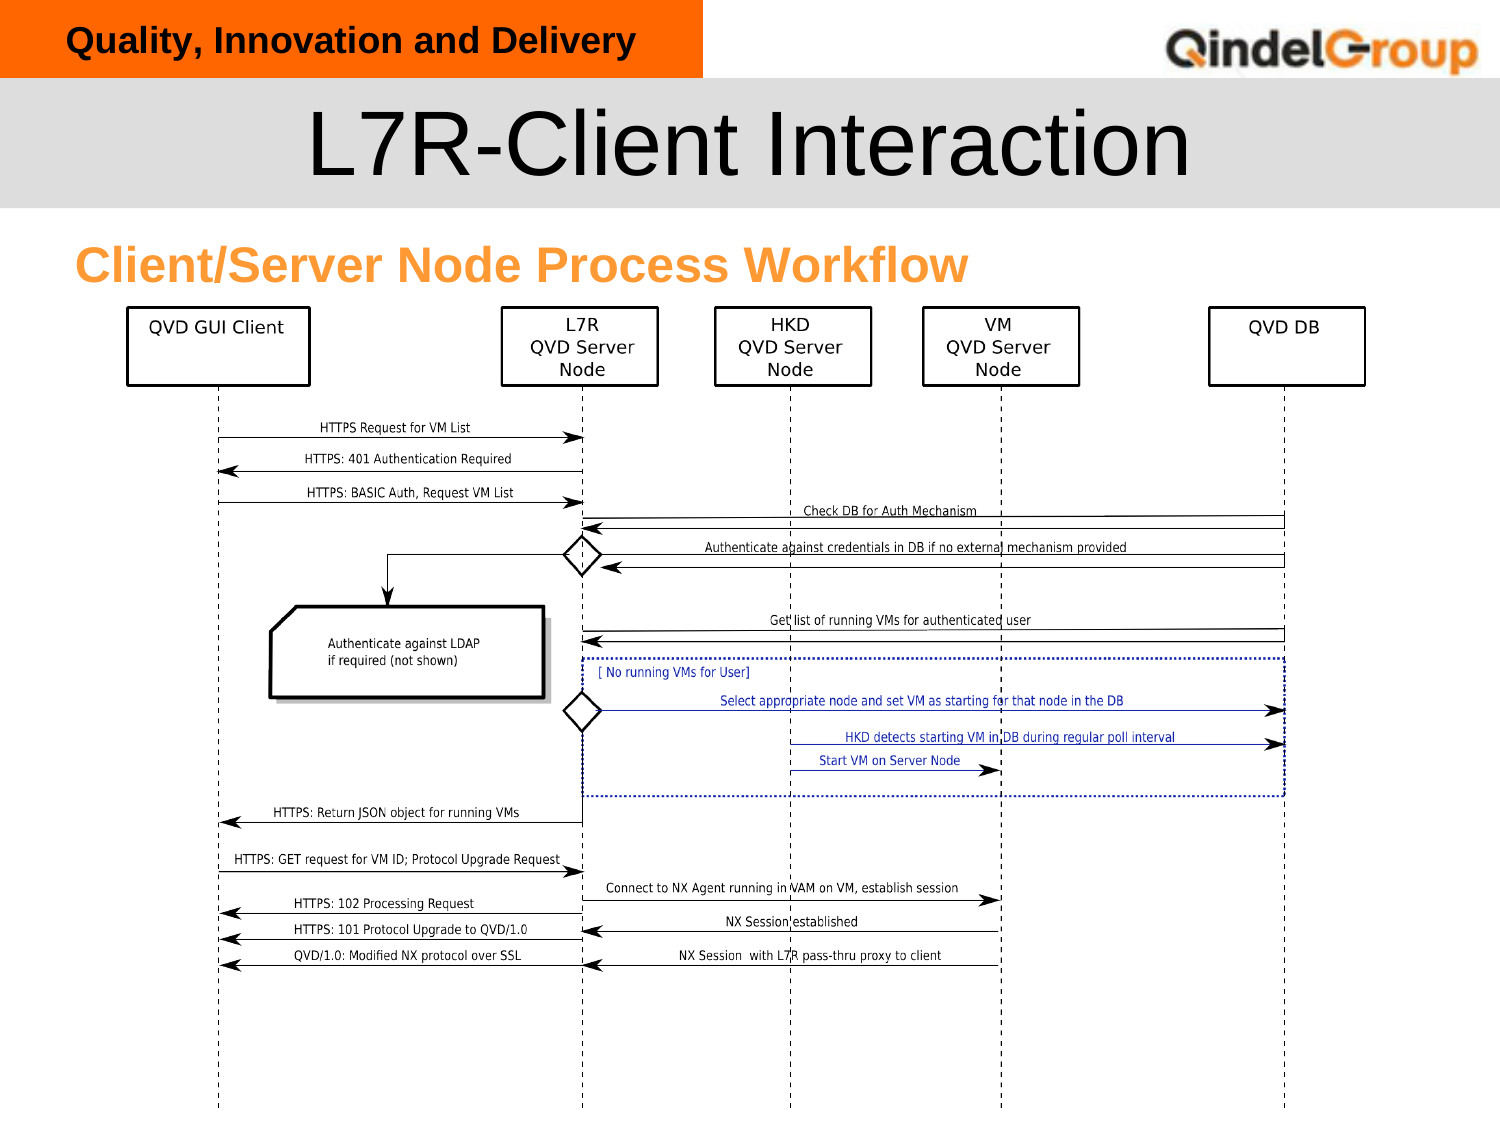

# L7R-Client Interaction
Client/Server Node Process Workflow